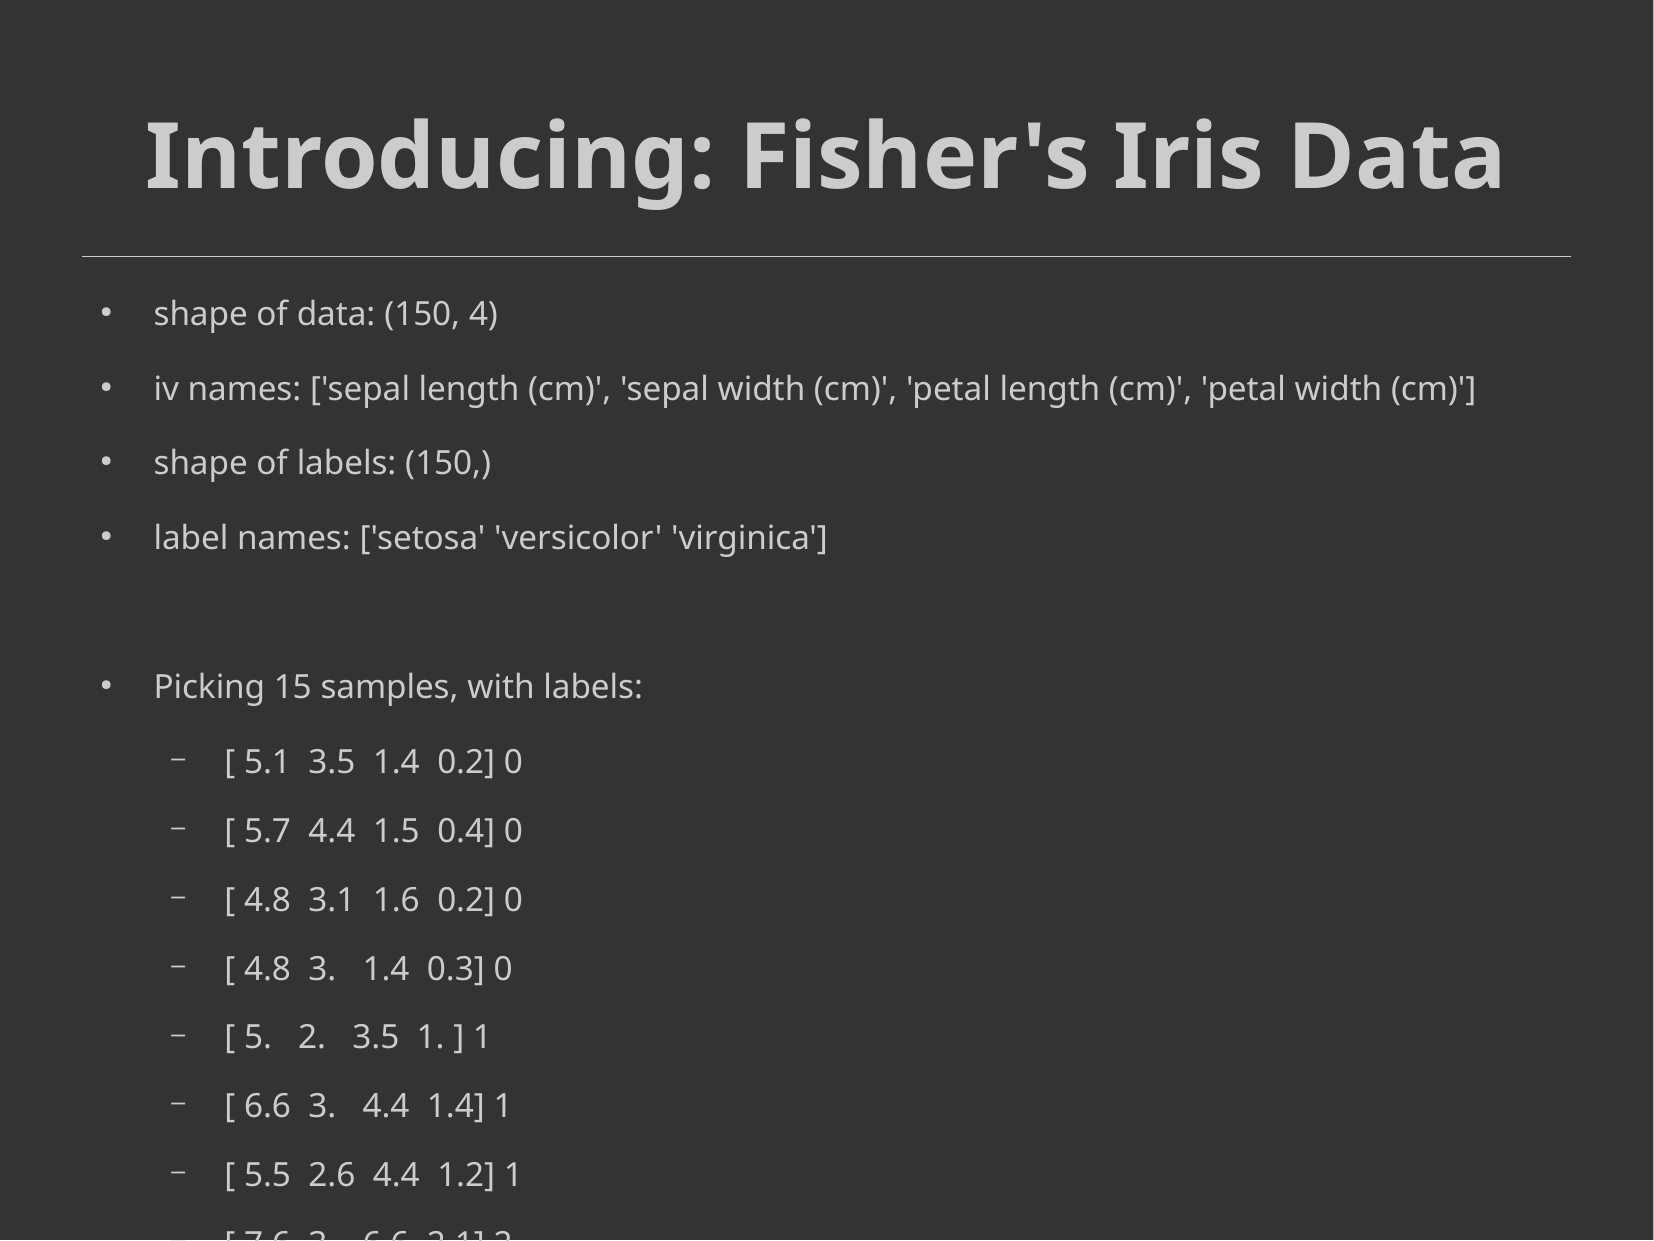

# Introducing: Fisher's Iris Data
shape of data: (150, 4)
iv names: ['sepal length (cm)', 'sepal width (cm)', 'petal length (cm)', 'petal width (cm)']
shape of labels: (150,)
label names: ['setosa' 'versicolor' 'virginica']
Picking 15 samples, with labels:
[ 5.1 3.5 1.4 0.2] 0
[ 5.7 4.4 1.5 0.4] 0
[ 4.8 3.1 1.6 0.2] 0
[ 4.8 3. 1.4 0.3] 0
[ 5. 2. 3.5 1. ] 1
[ 6.6 3. 4.4 1.4] 1
[ 5.5 2.6 4.4 1.2] 1
[ 7.6 3. 6.6 2.1] 2
[ 6.9 3.2 5.7 2.3] 2
[ 7.7 3. 6.1 2.3] 2